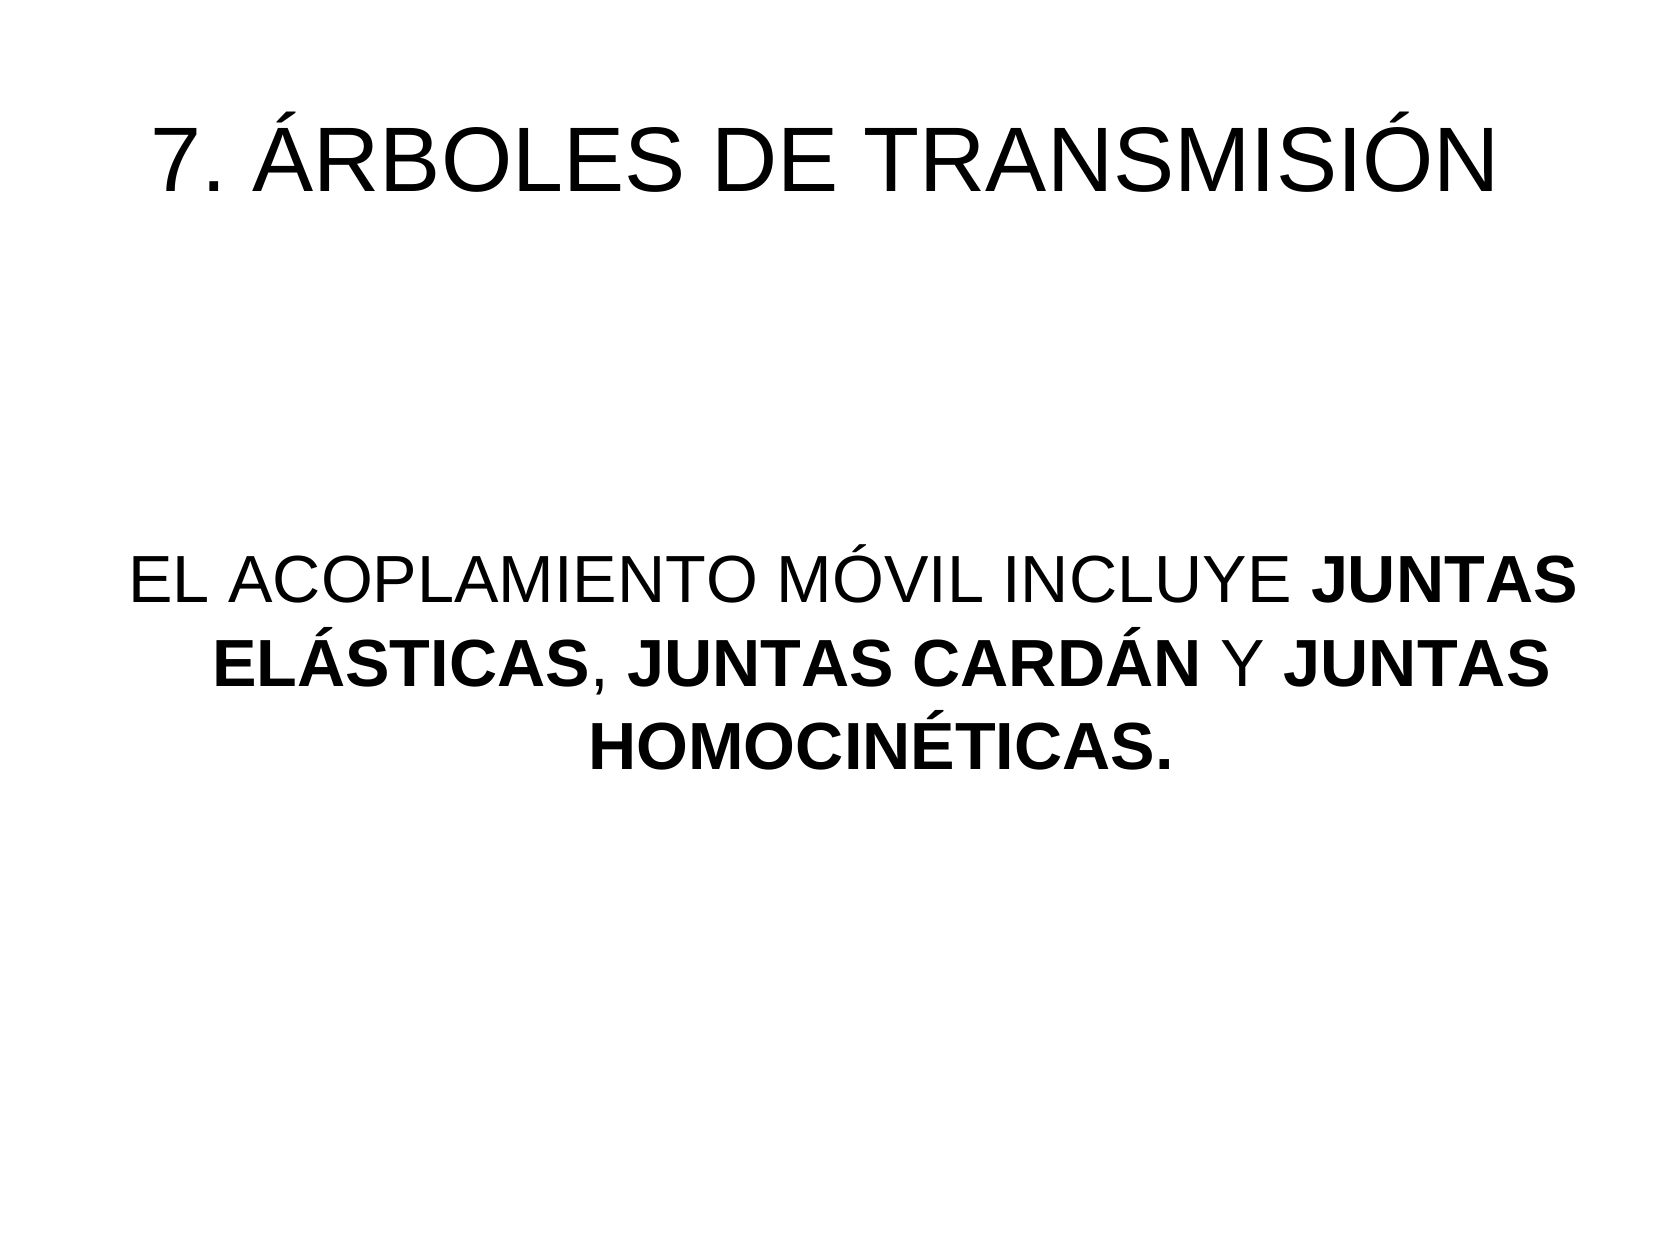

# 7. ÁRBOLES DE TRANSMISIÓN
EL ACOPLAMIENTO MÓVIL INCLUYE JUNTAS ELÁSTICAS, JUNTAS CARDÁN Y JUNTAS HOMOCINÉTICAS.